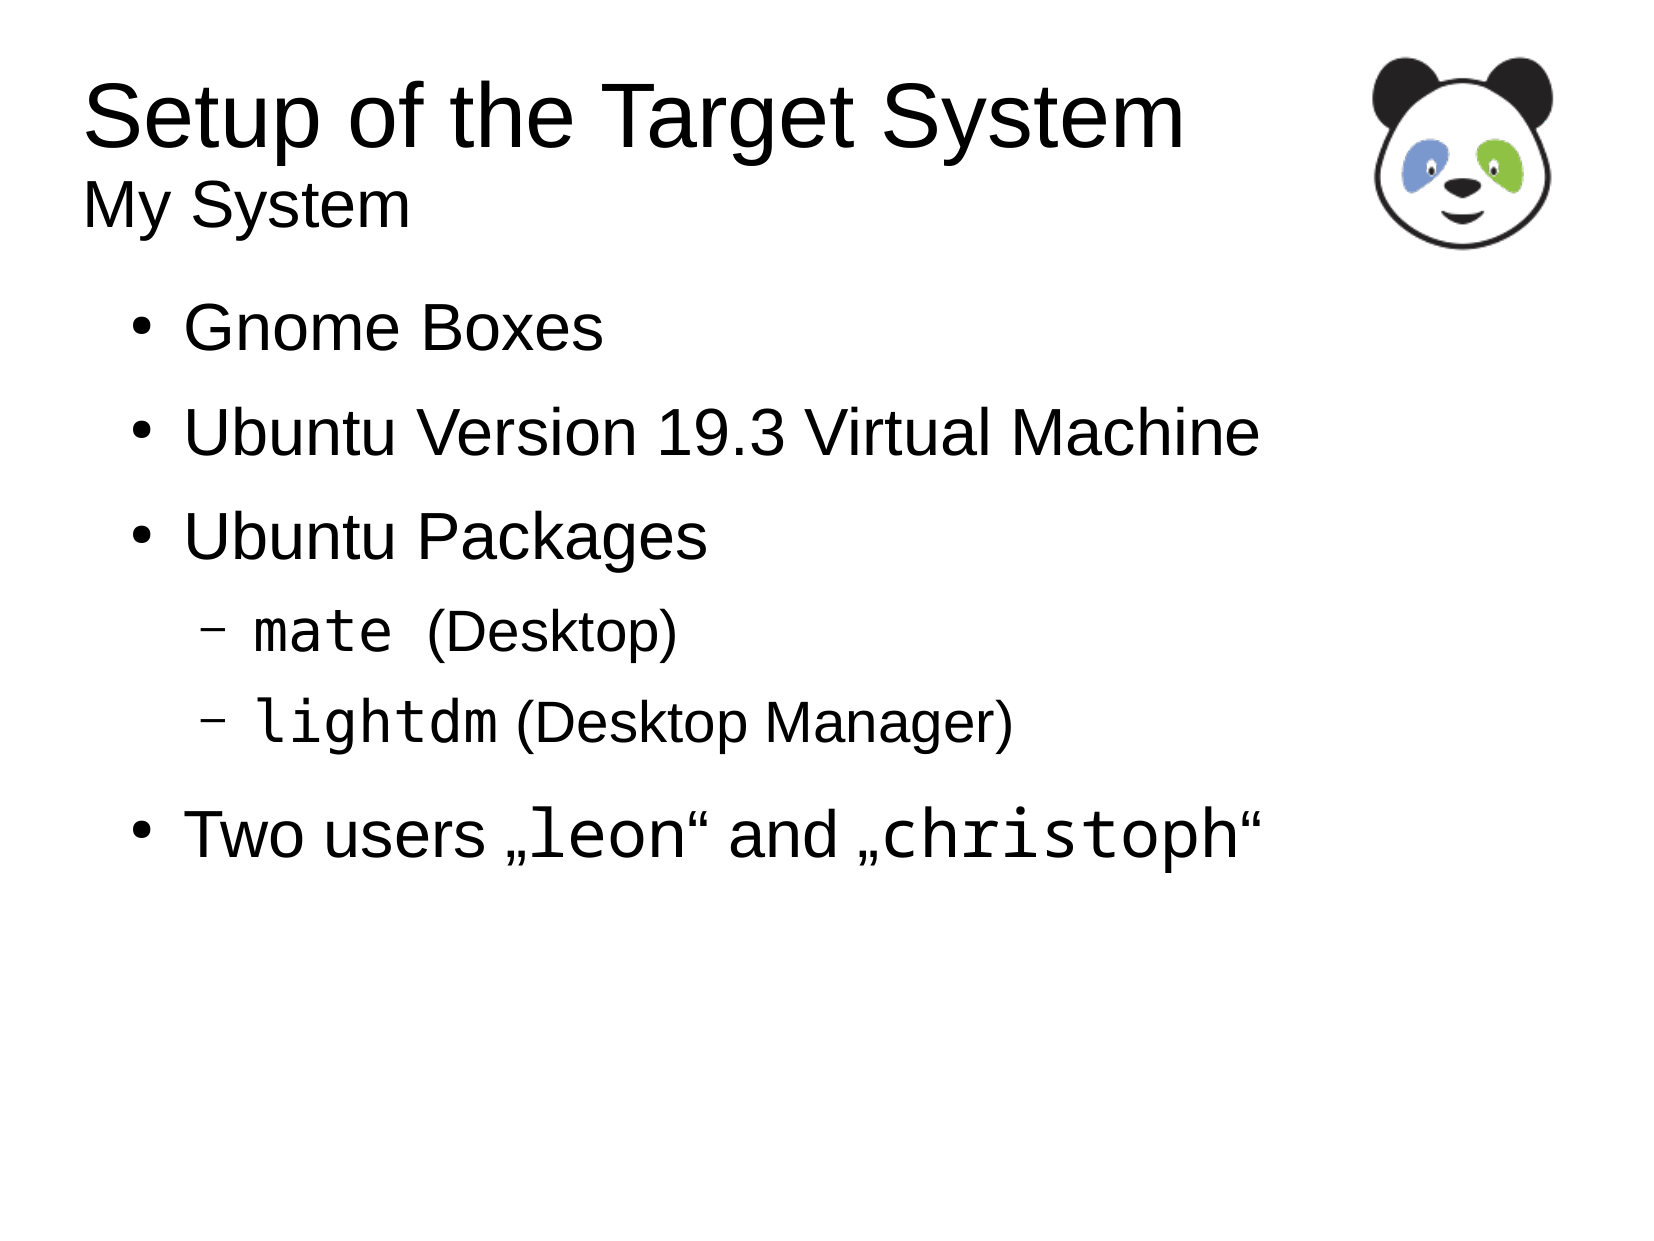

# Setup of the Target System My System
Gnome Boxes
Ubuntu Version 19.3 Virtual Machine
Ubuntu Packages
mate (Desktop)
lightdm (Desktop Manager)
Two users „leon“ and „christoph“